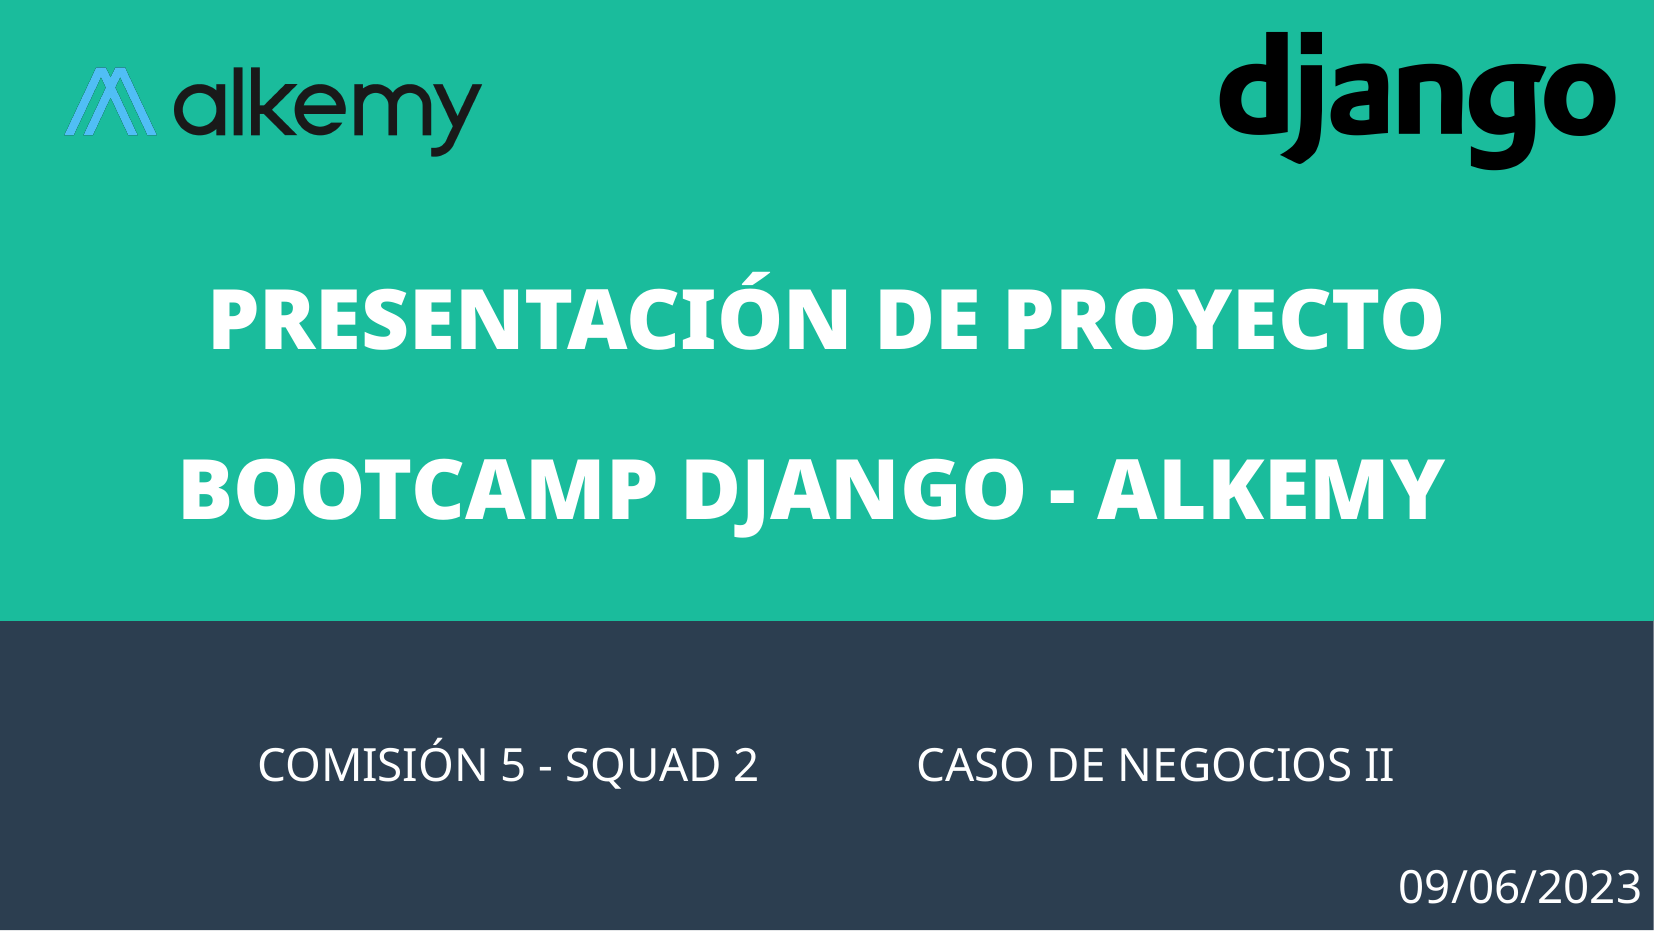

# PRESENTACIÓN DE PROYECTO BOOTCAMP DJANGO - ALKEMY
COMISIÓN 5 - SQUAD 2 CASO DE NEGOCIOS II
09/06/2023